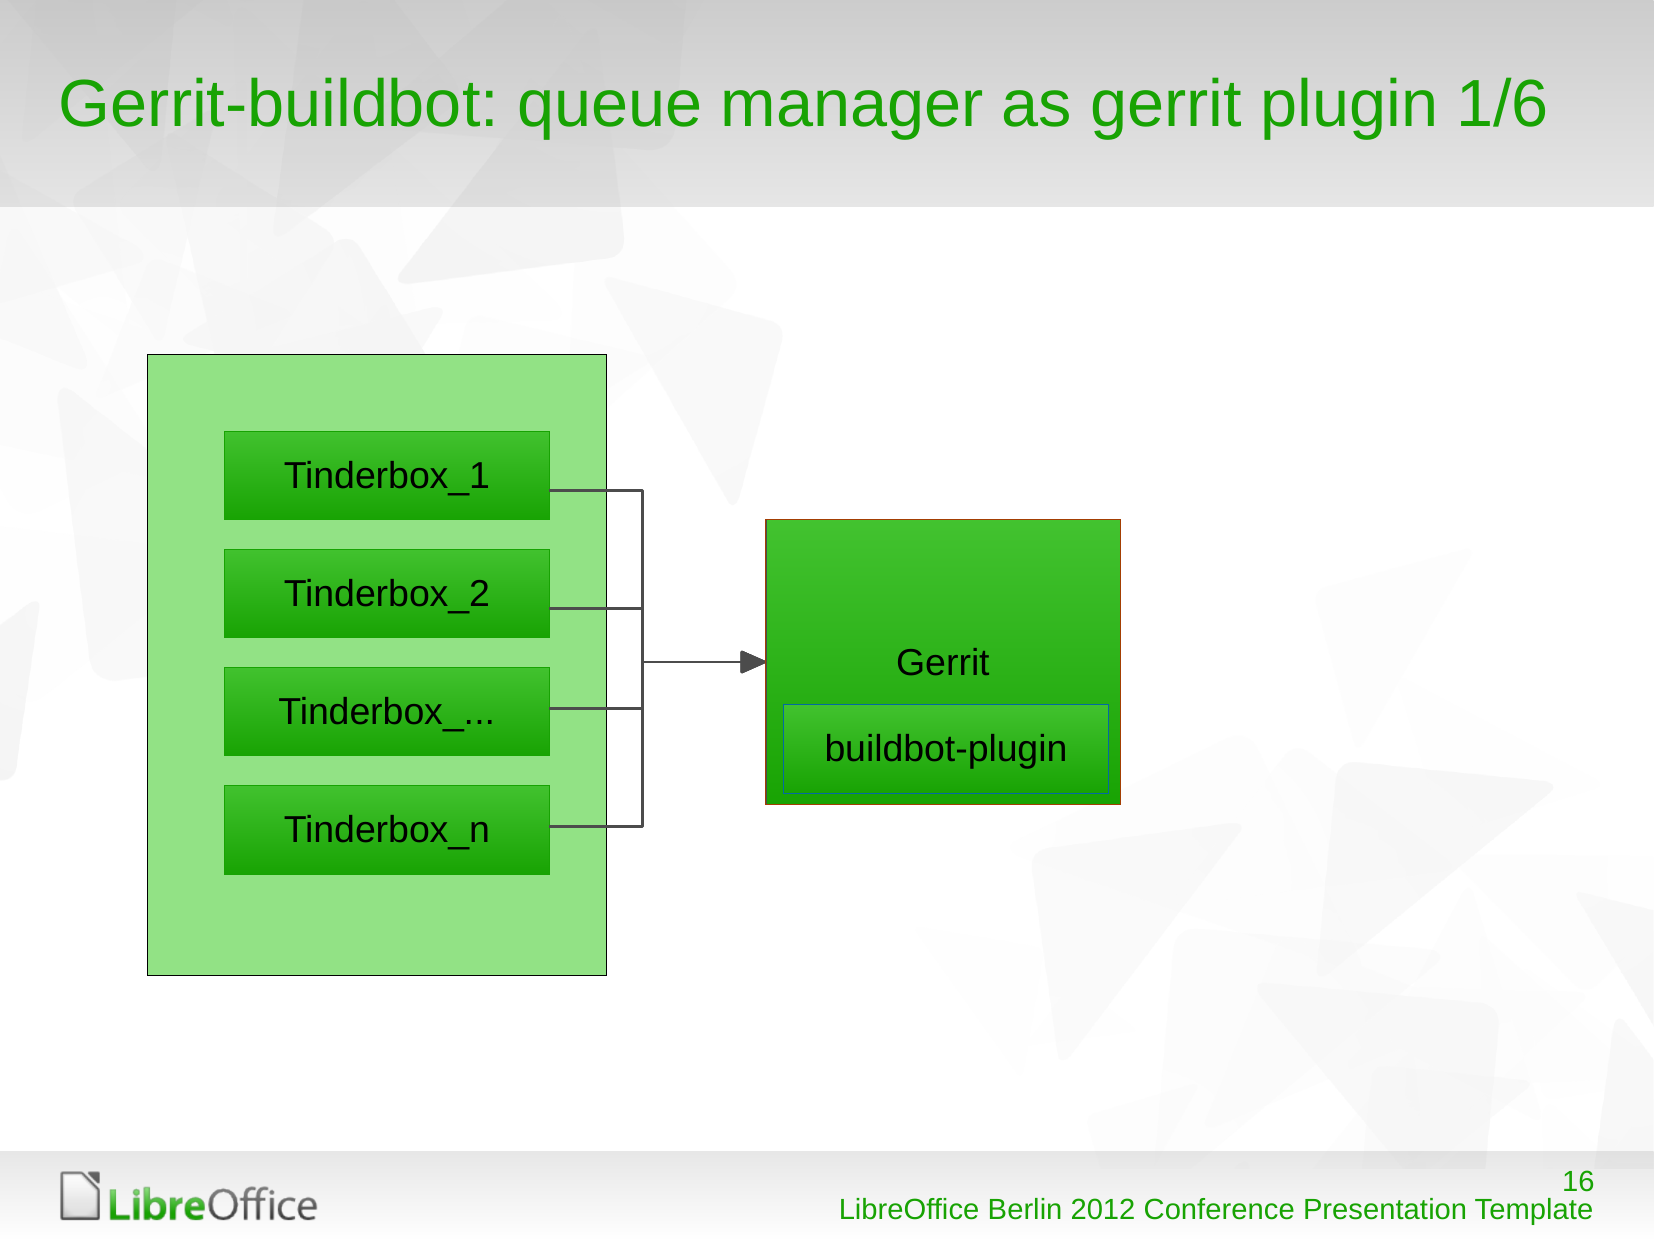

# Gerrit-buildbot: queue manager as gerrit plugin 1/6
Tinderbox_1
Gerrit
Tinderbox_2
Tinderbox_...
buildbot-plugin
Tinderbox_n
16
LibreOffice Berlin 2012 Conference Presentation Template